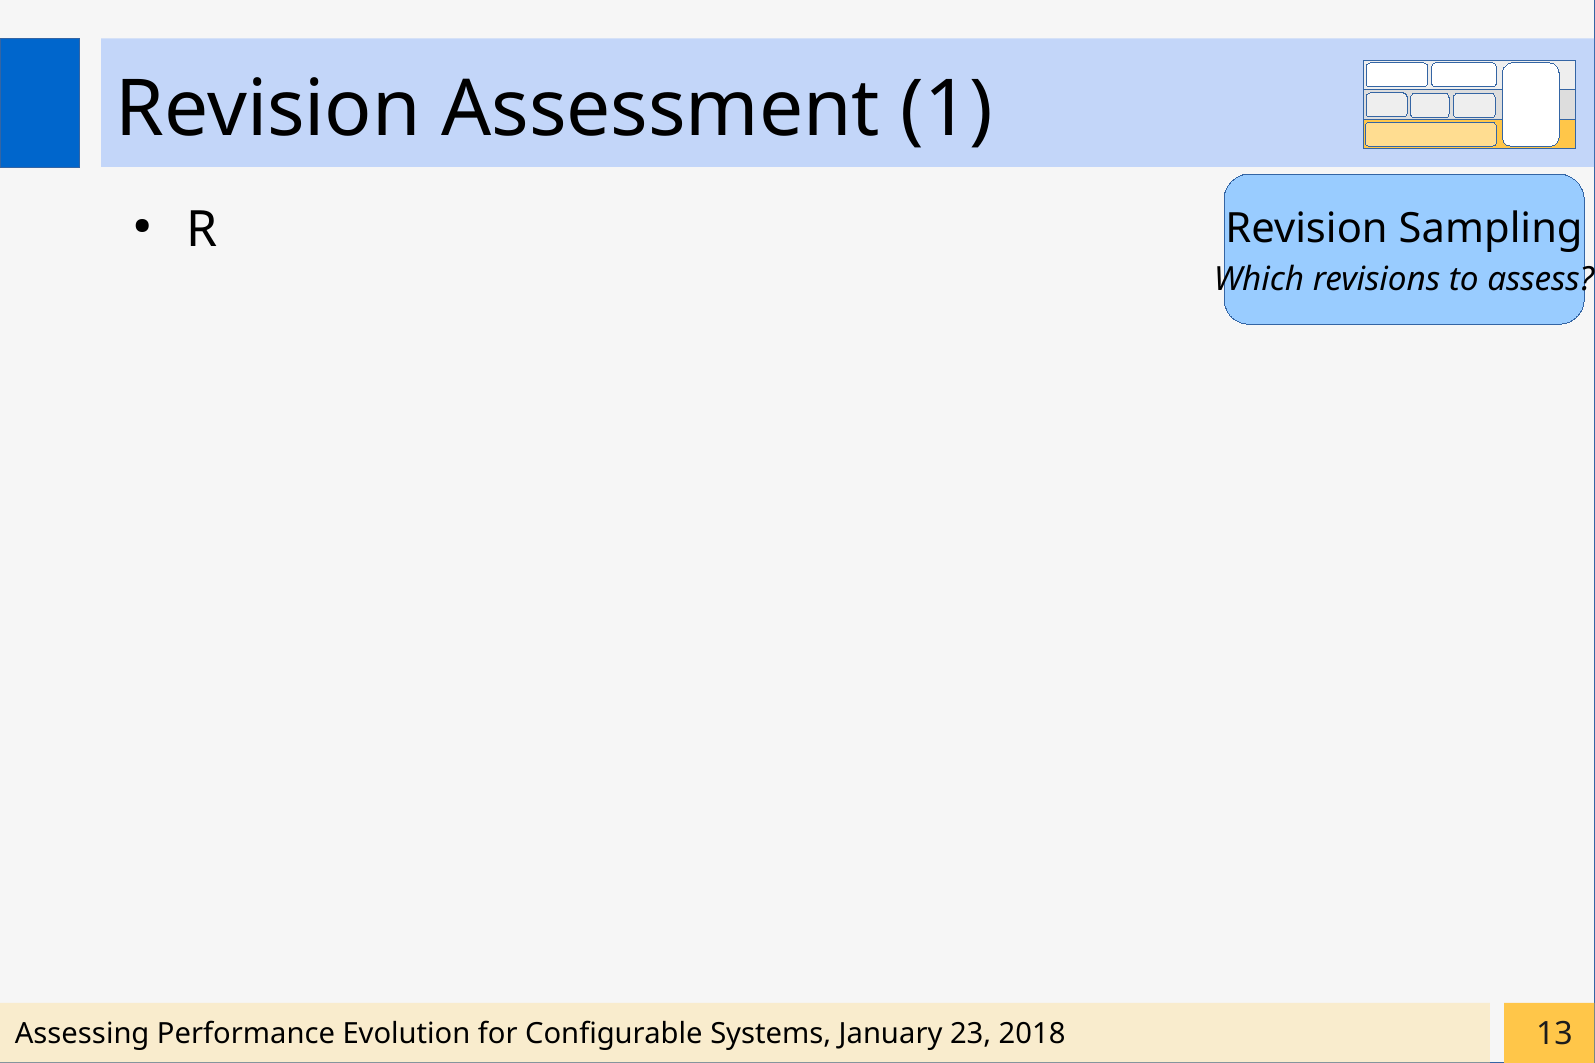

# Revision Assessment (1)
Revision Sampling
Which revisions to assess?
R